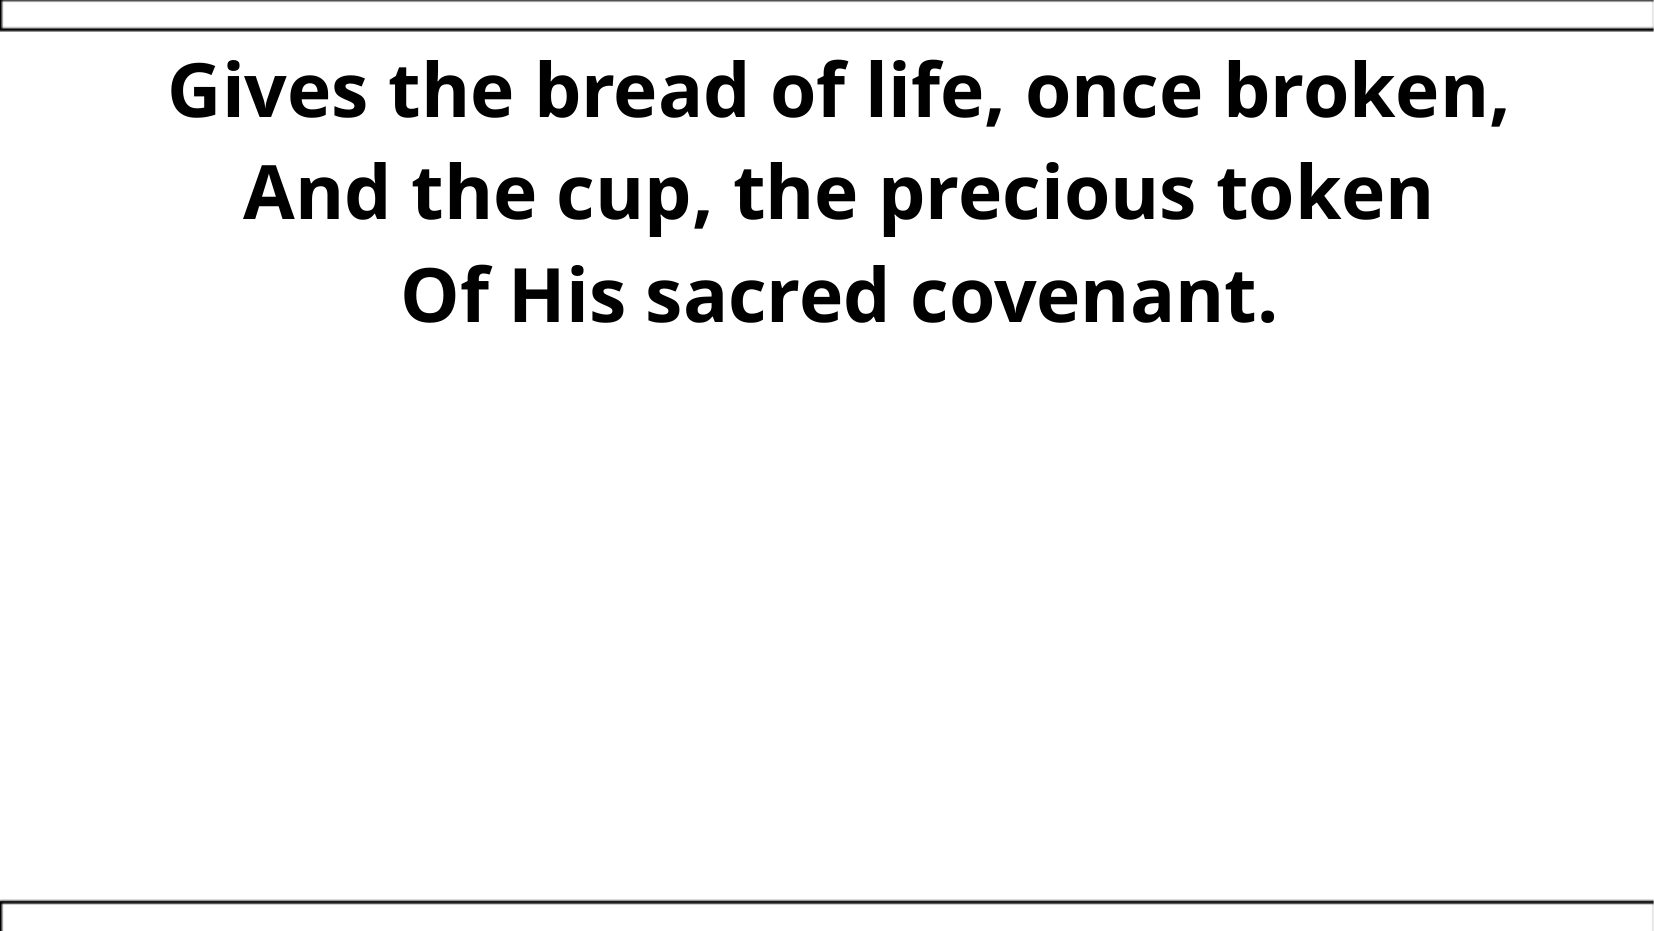

Gives the bread of life, once broken,
And the cup, the precious token
Of His sacred covenant.